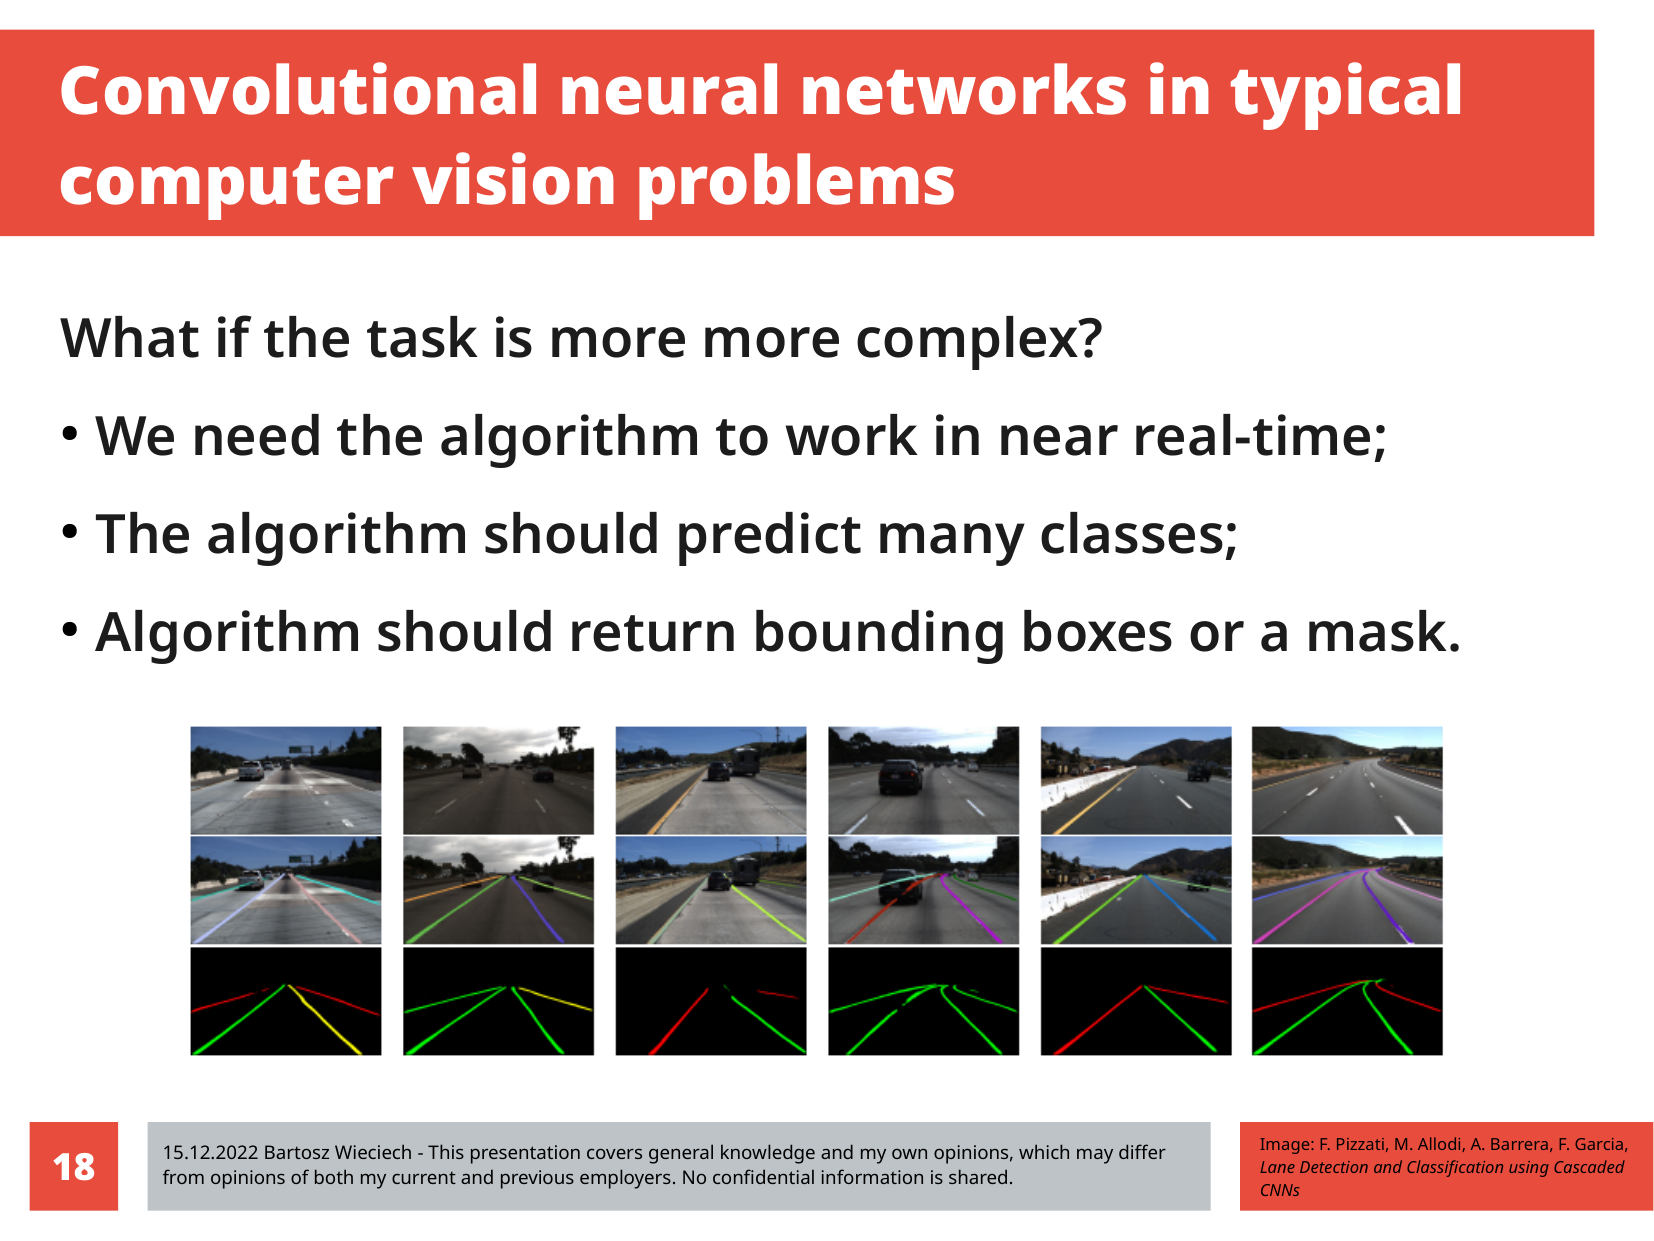

# Convolutional neural networks in typical computer vision problems
What if the task is more more complex?
We need the algorithm to work in near real-time;
The algorithm should predict many classes;
Algorithm should return bounding boxes or a mask.
18
Image: F. Pizzati, M. Allodi, A. Barrera, F. Garcia,
Lane Detection and Classification using Cascaded CNNs